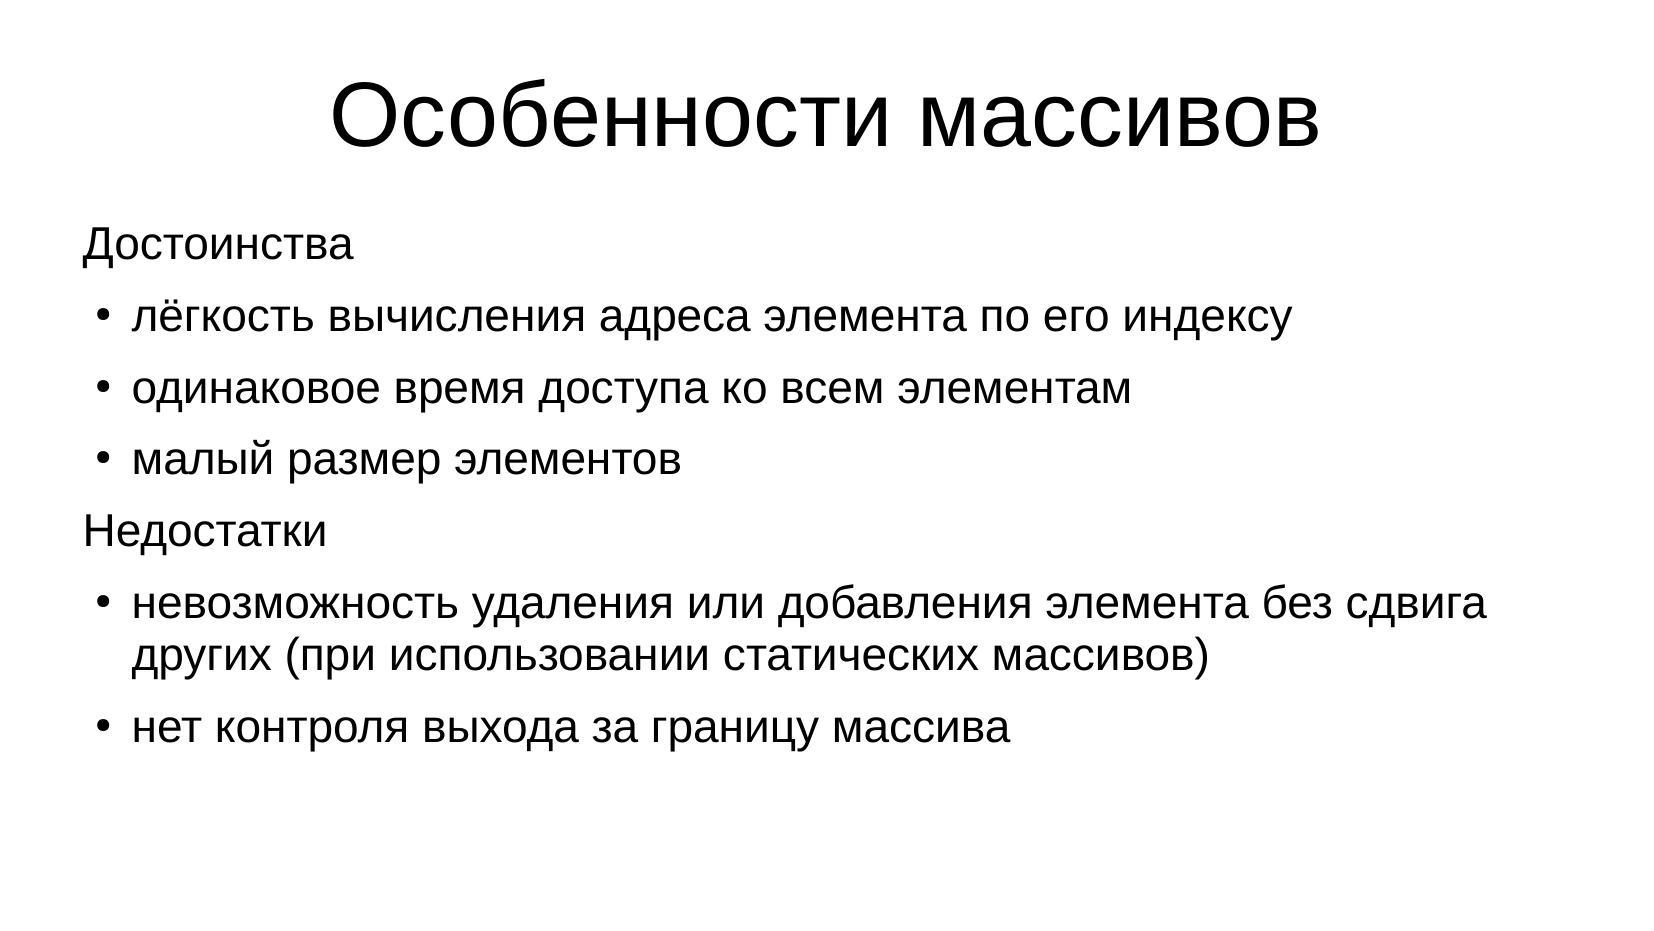

# Особенности массивов
Достоинства
лёгкость вычисления адреса элемента по его индексу
одинаковое время доступа ко всем элементам
малый размер элементов
Недостатки
невозможность удаления или добавления элемента без сдвига других (при использовании статических массивов)
нет контроля выхода за границу массива